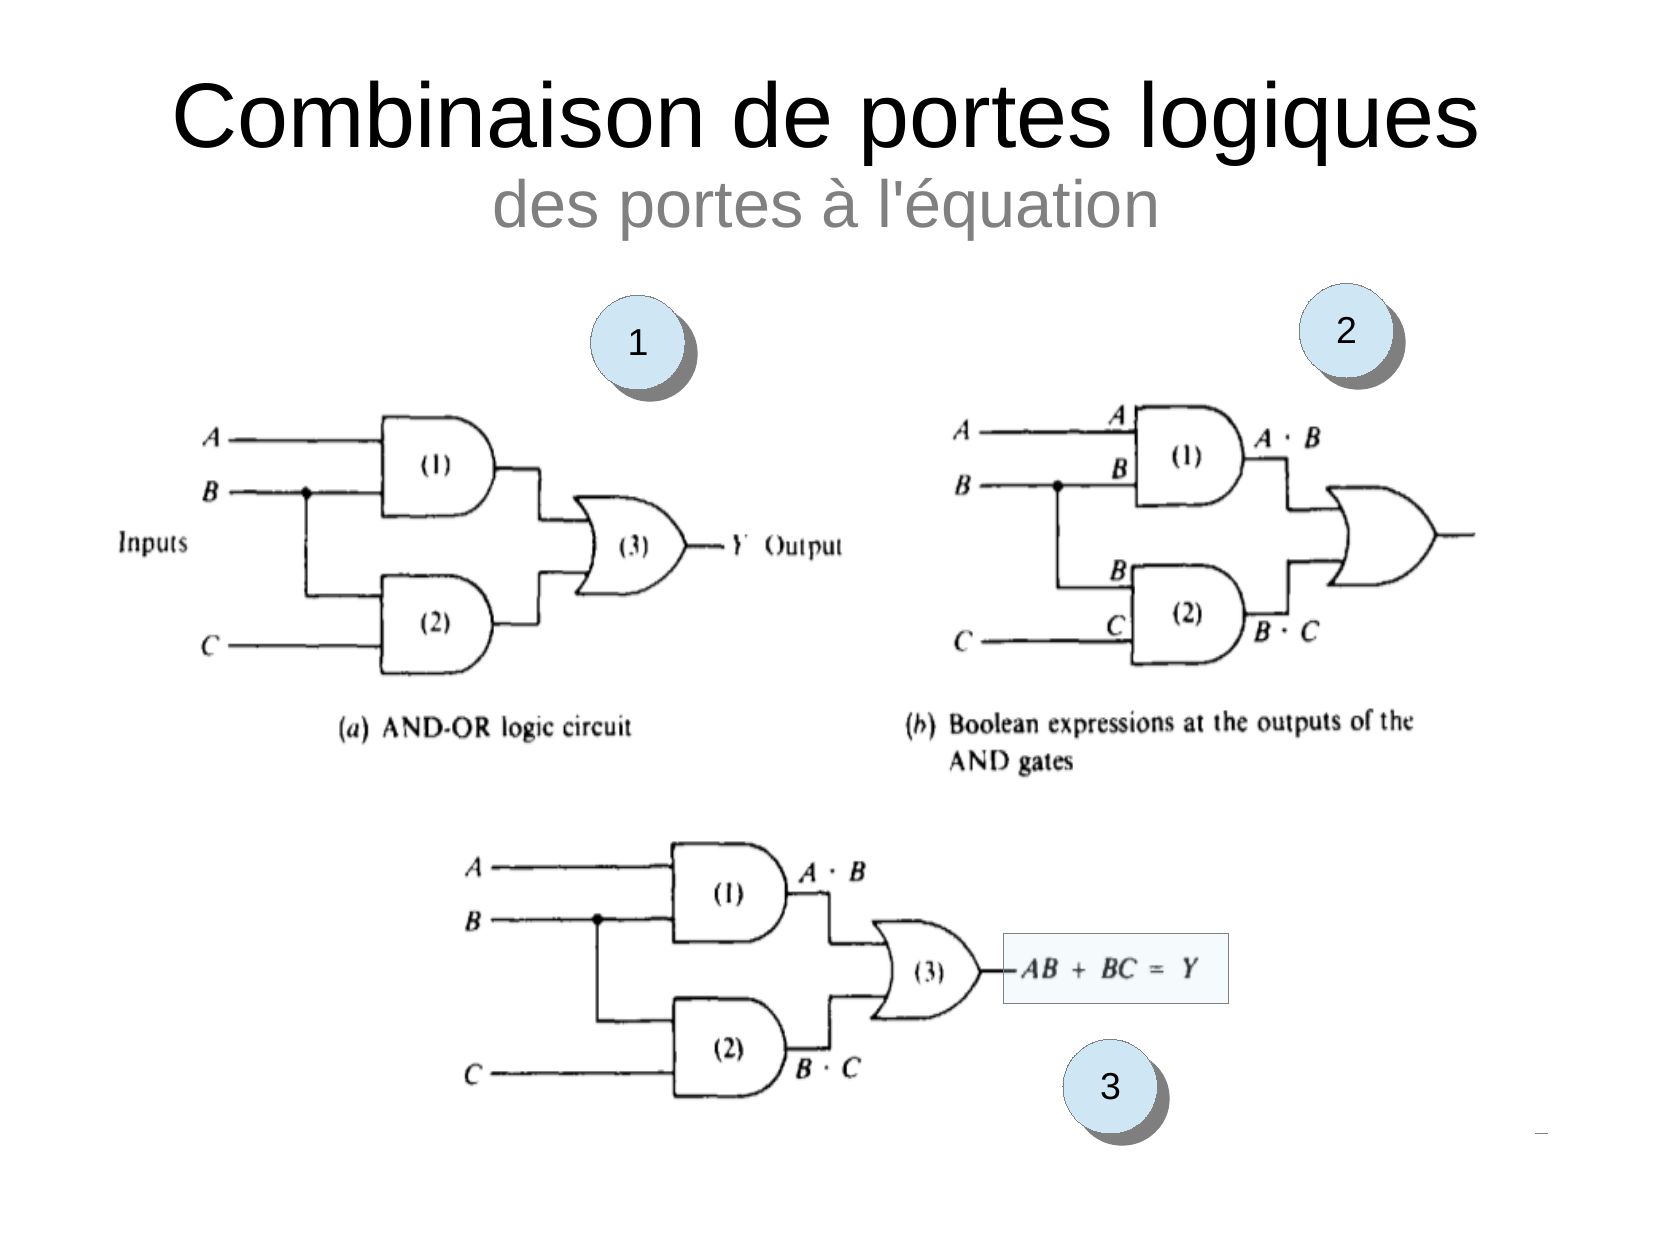

# Combinaison de portes logiques des portes à l'équation
2
1
3